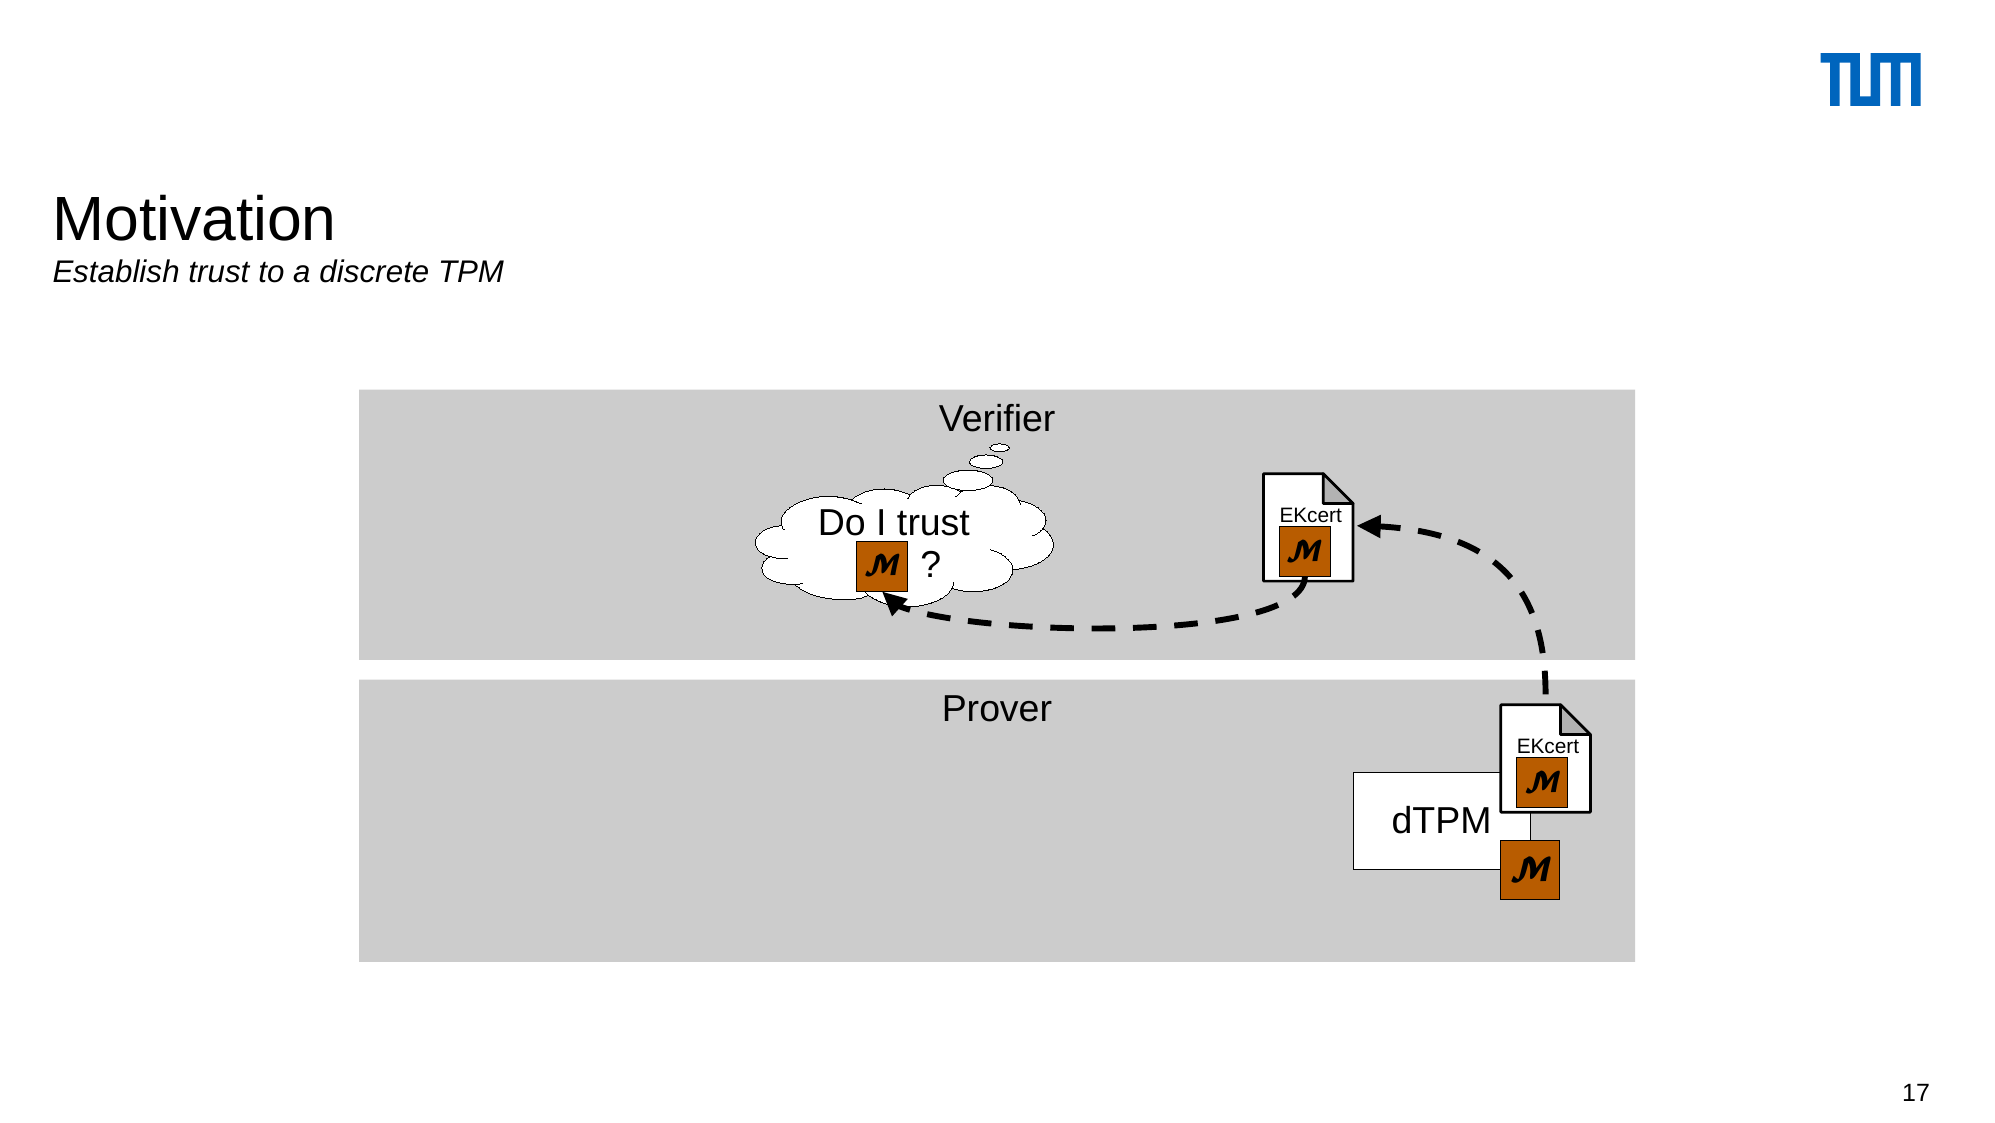

# Motivation Establish trust to a discrete TPM
Verifier
Do I trust
 ?
EKcert
𝓜
𝓜
Prover
EKcert
A
𝓜
dTPM
𝓜
17